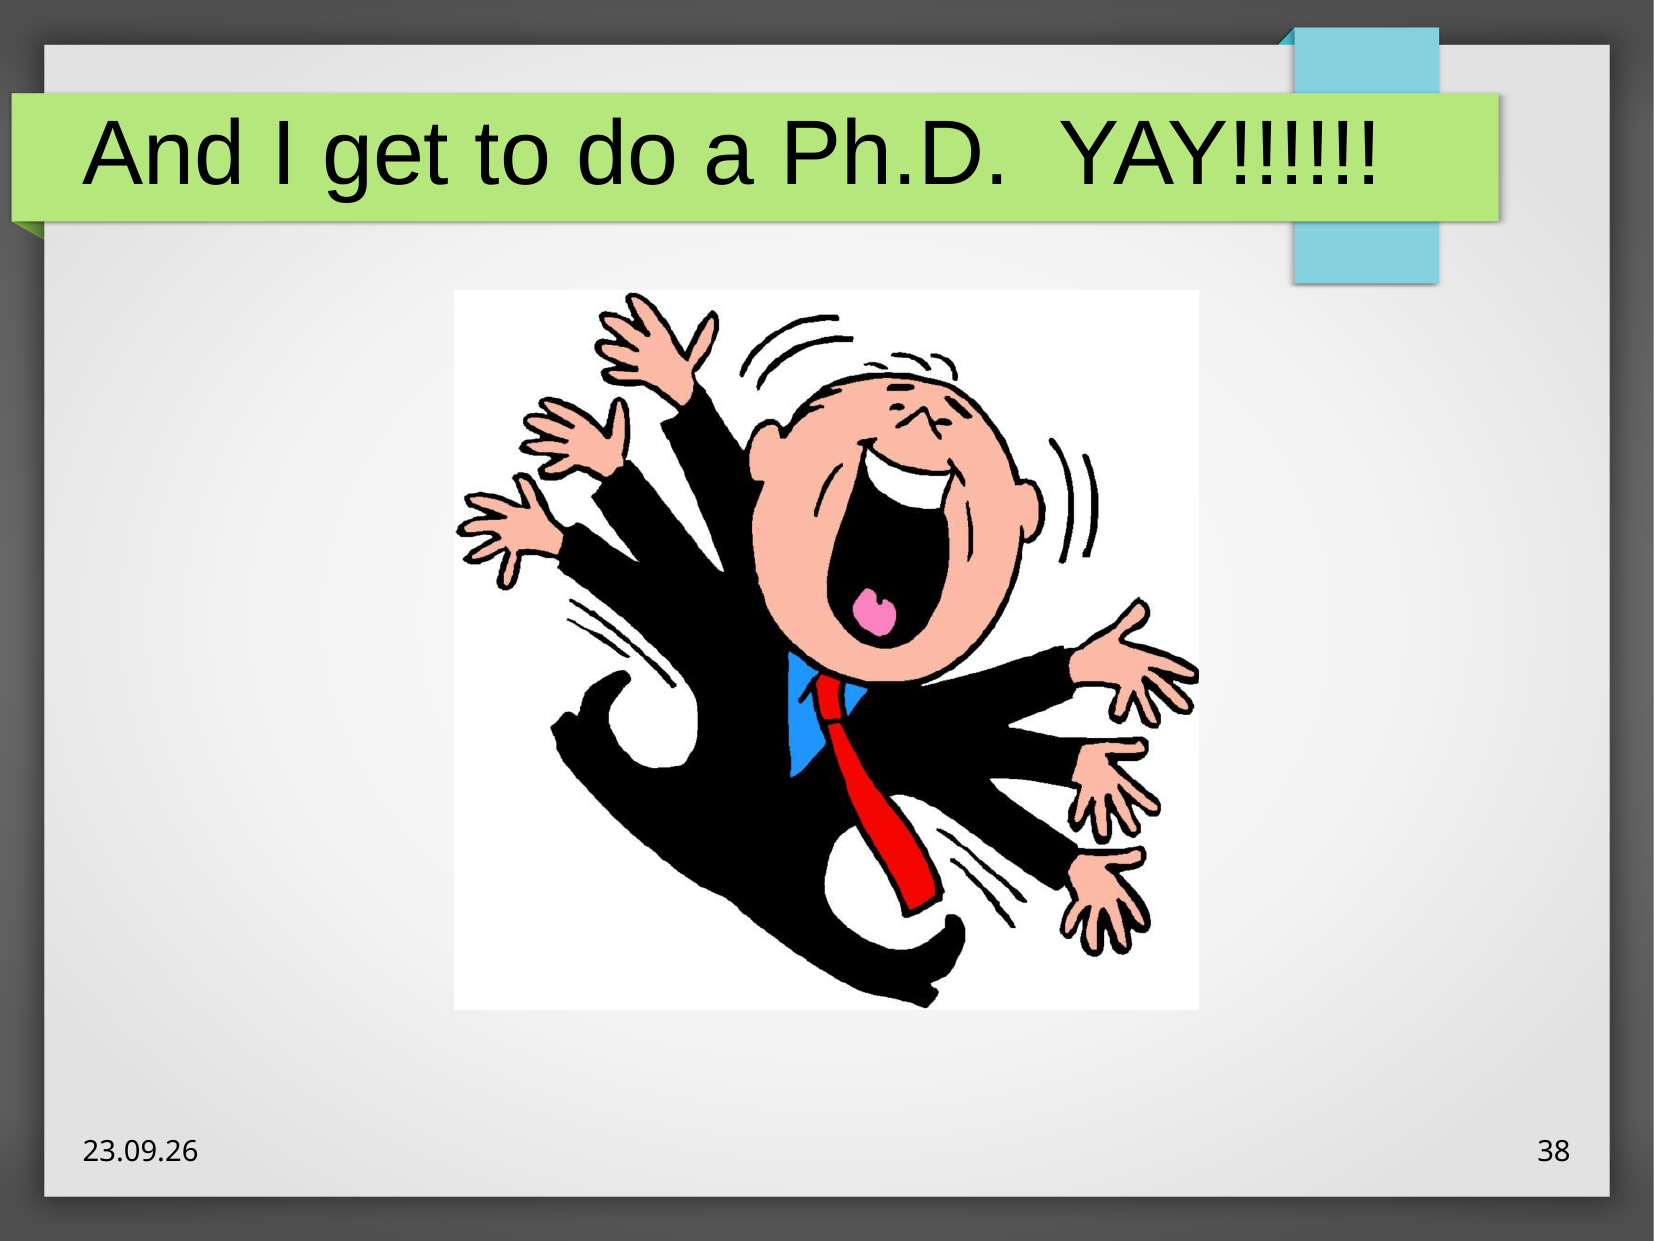

# And I get to do a Ph.D. YAY!!!!!!
38